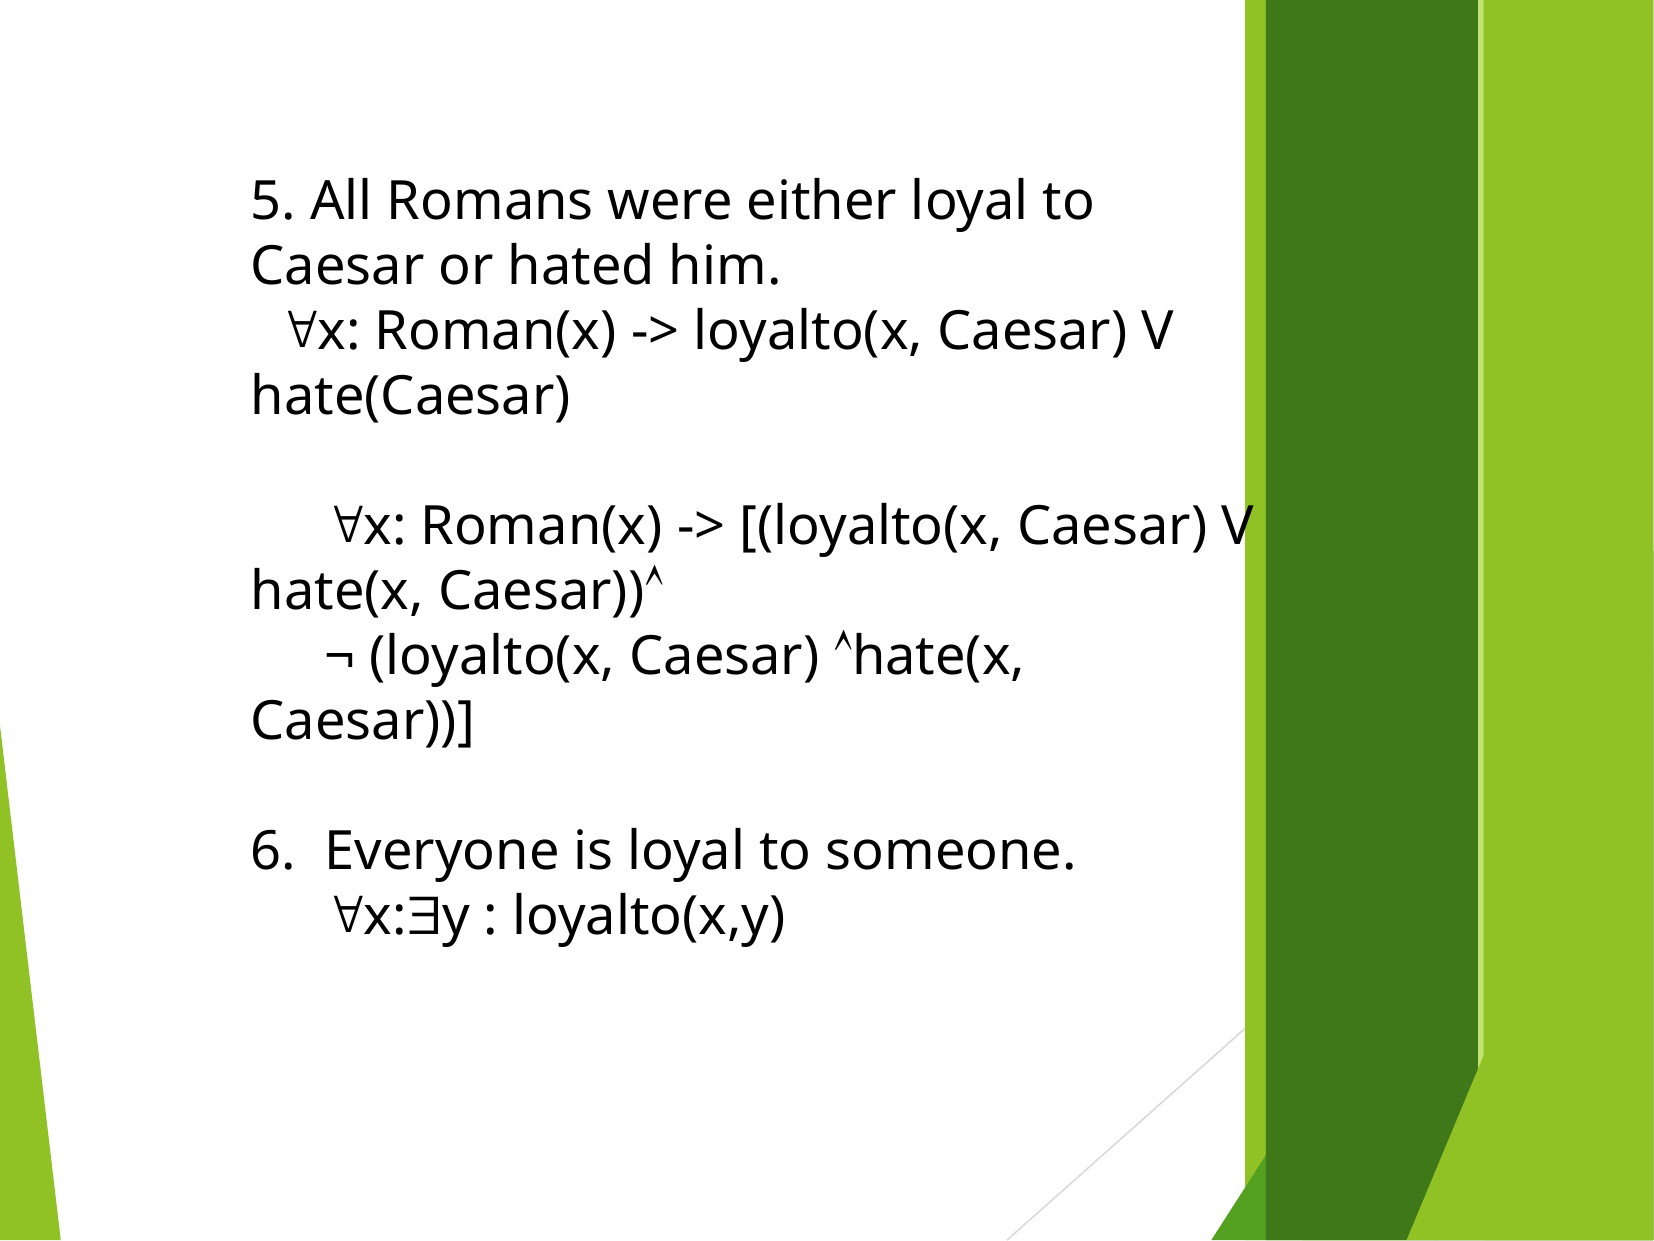

5. All Romans were either loyal to Caesar or hated him.
 x: Roman(x) -> loyalto(x, Caesar) V hate(Caesar)
	x: Roman(x) -> [(loyalto(x, Caesar) V hate(x, Caesar))
	¬ (loyalto(x, Caesar) hate(x, Caesar))]
6. 	Everyone is loyal to someone.
	x:y : loyalto(x,y)